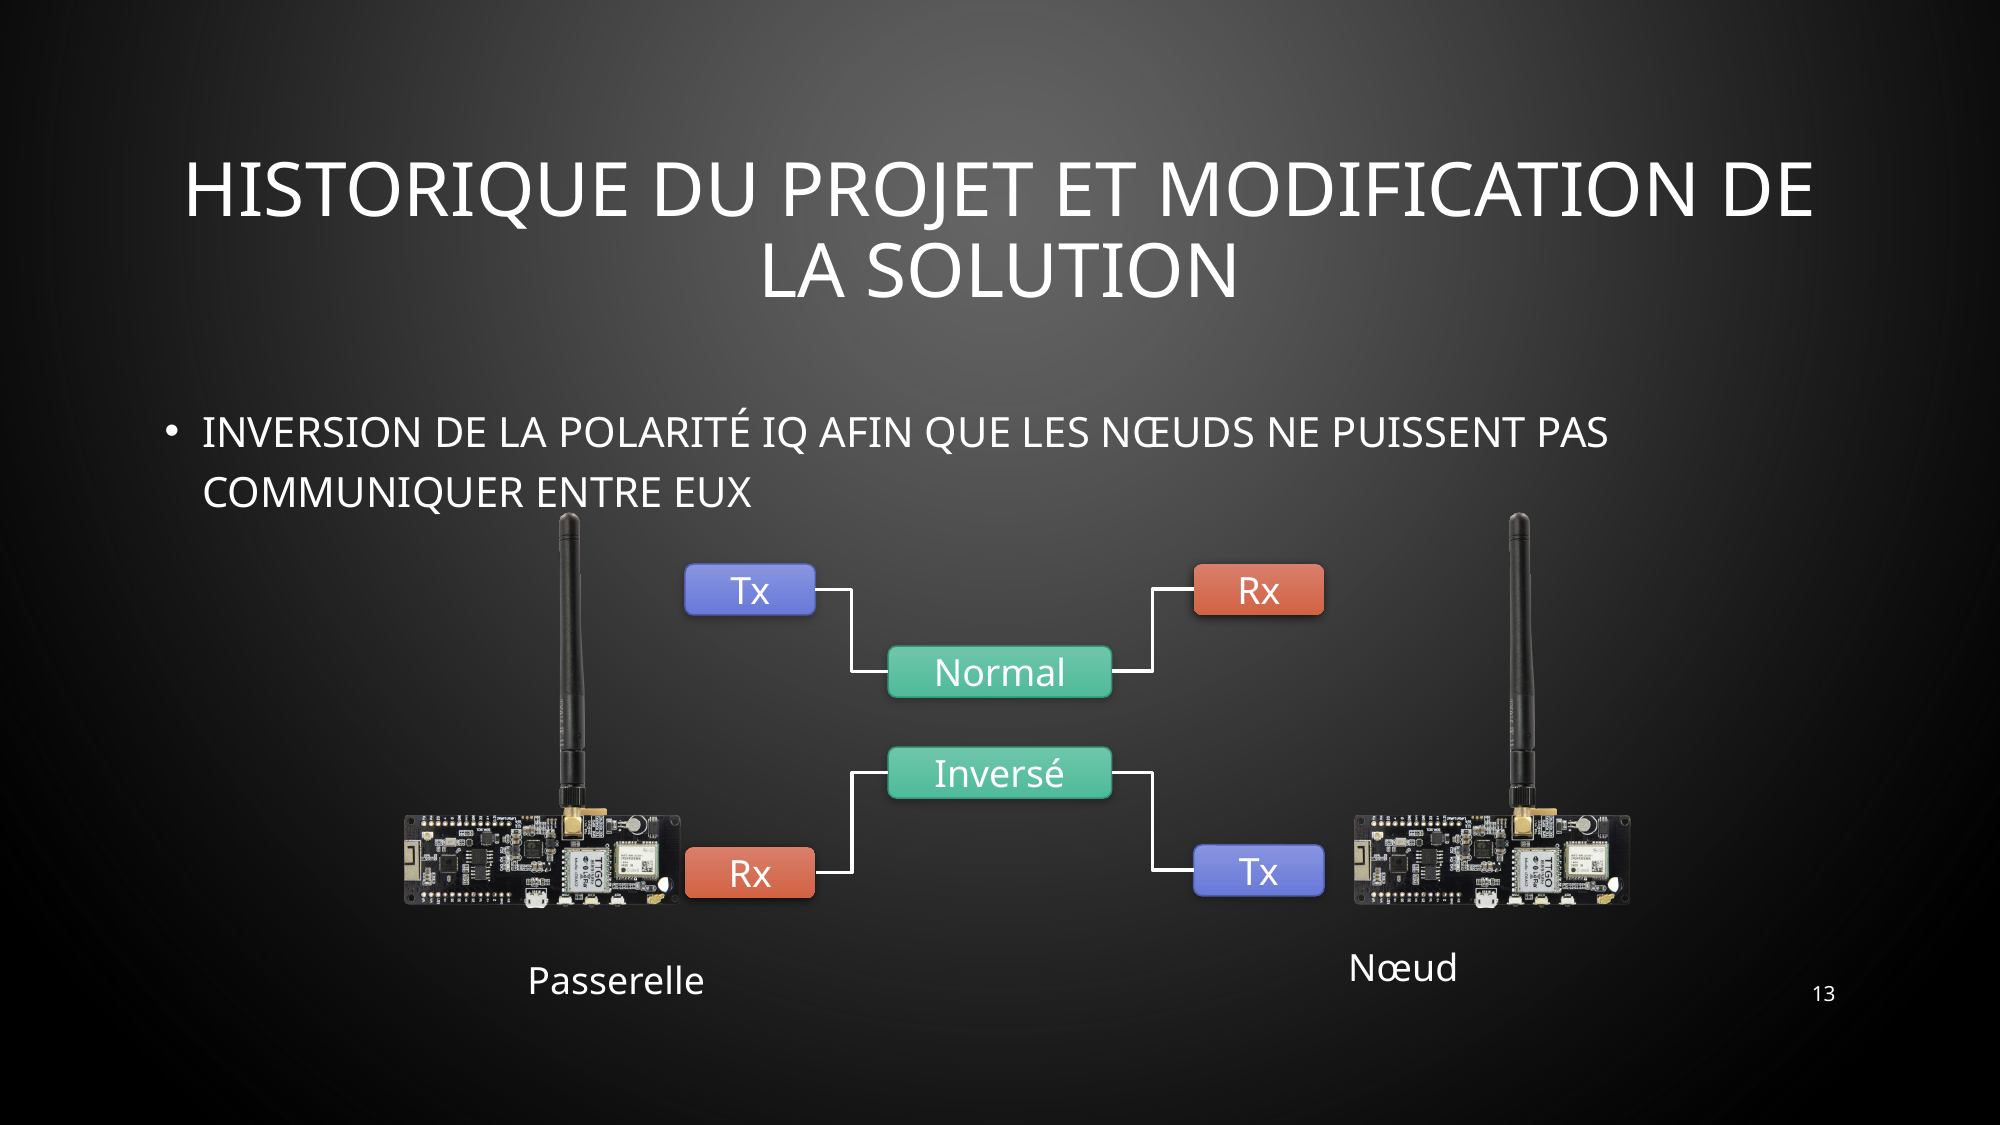

# Historique du projet et modification de la solution
Inversion de la polarité IQ afin que Les nœuds ne puissent pas communiquer entre eux
Tx
Rx
Normal
Inversé
Tx
Rx
Nœud
Passerelle
13